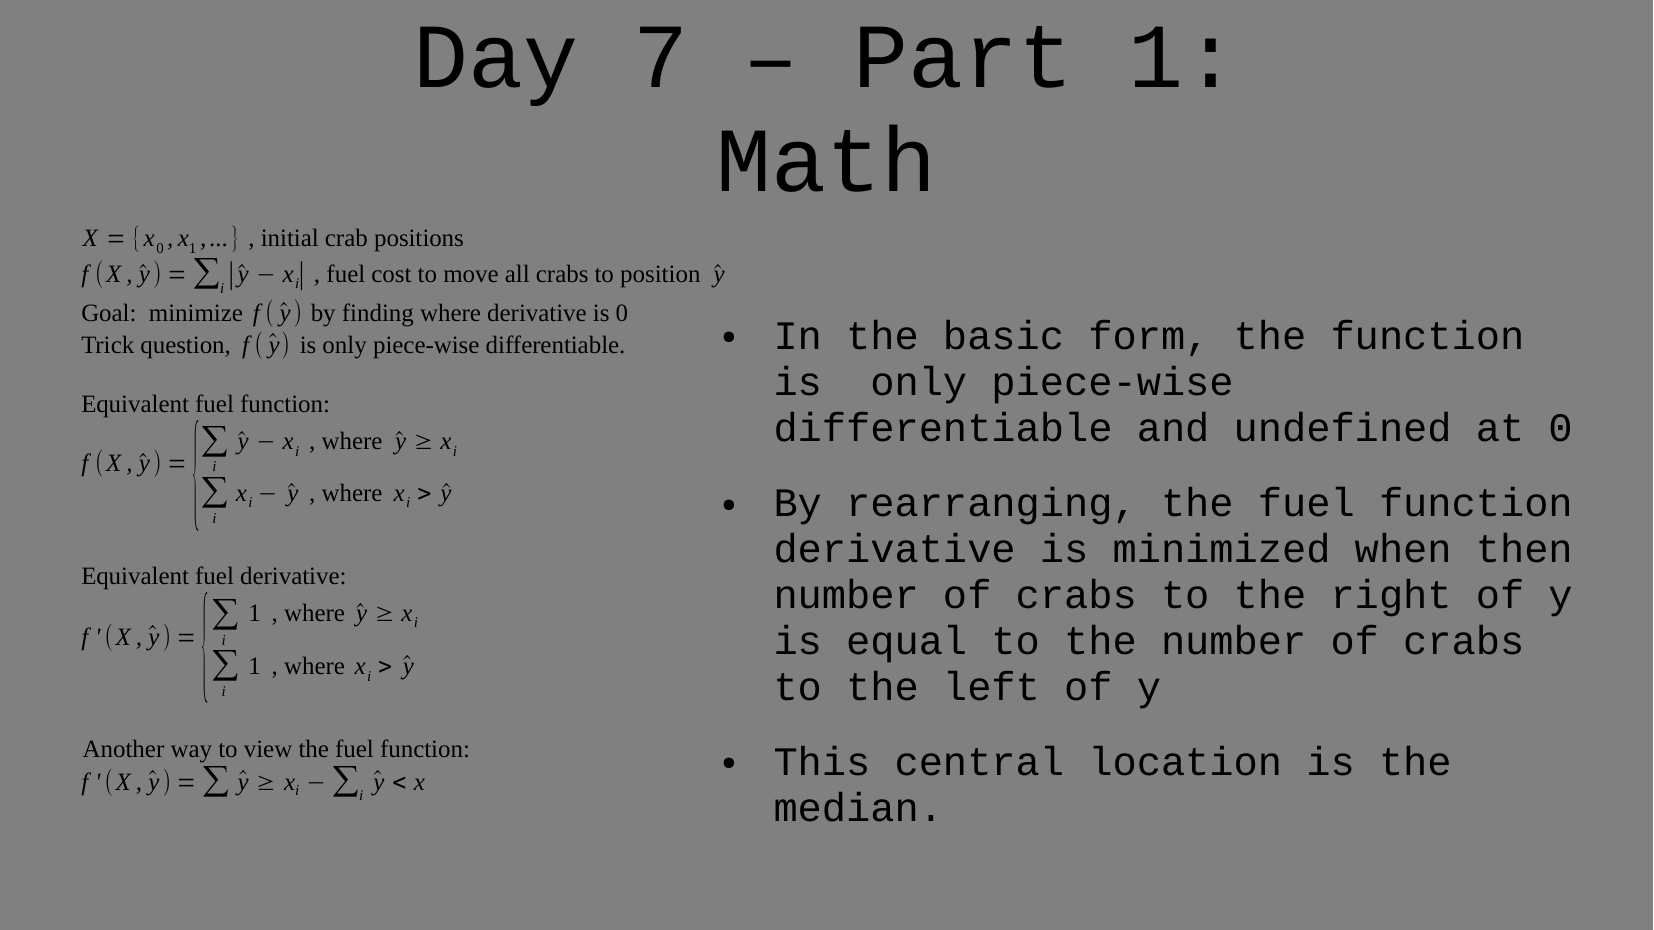

# Day 7 – Part 1: Math
In the basic form, the function is only piece-wise differentiable and undefined at 0
By rearranging, the fuel function derivative is minimized when then number of crabs to the right of y is equal to the number of crabs to the left of y
This central location is the median.